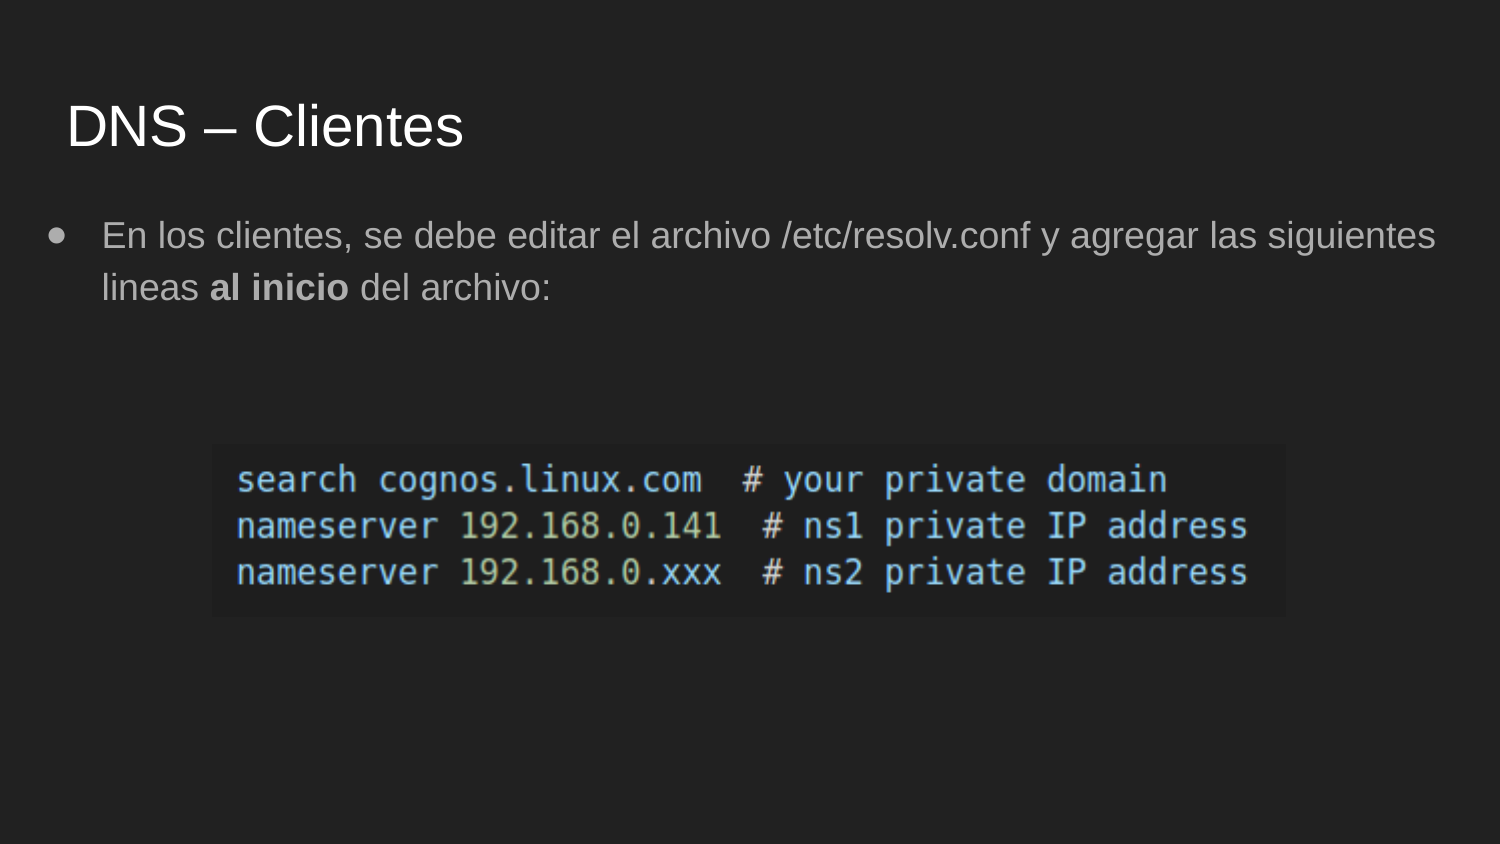

# DNS – Clientes
En los clientes, se debe editar el archivo /etc/resolv.conf y agregar las siguientes lineas al inicio del archivo: